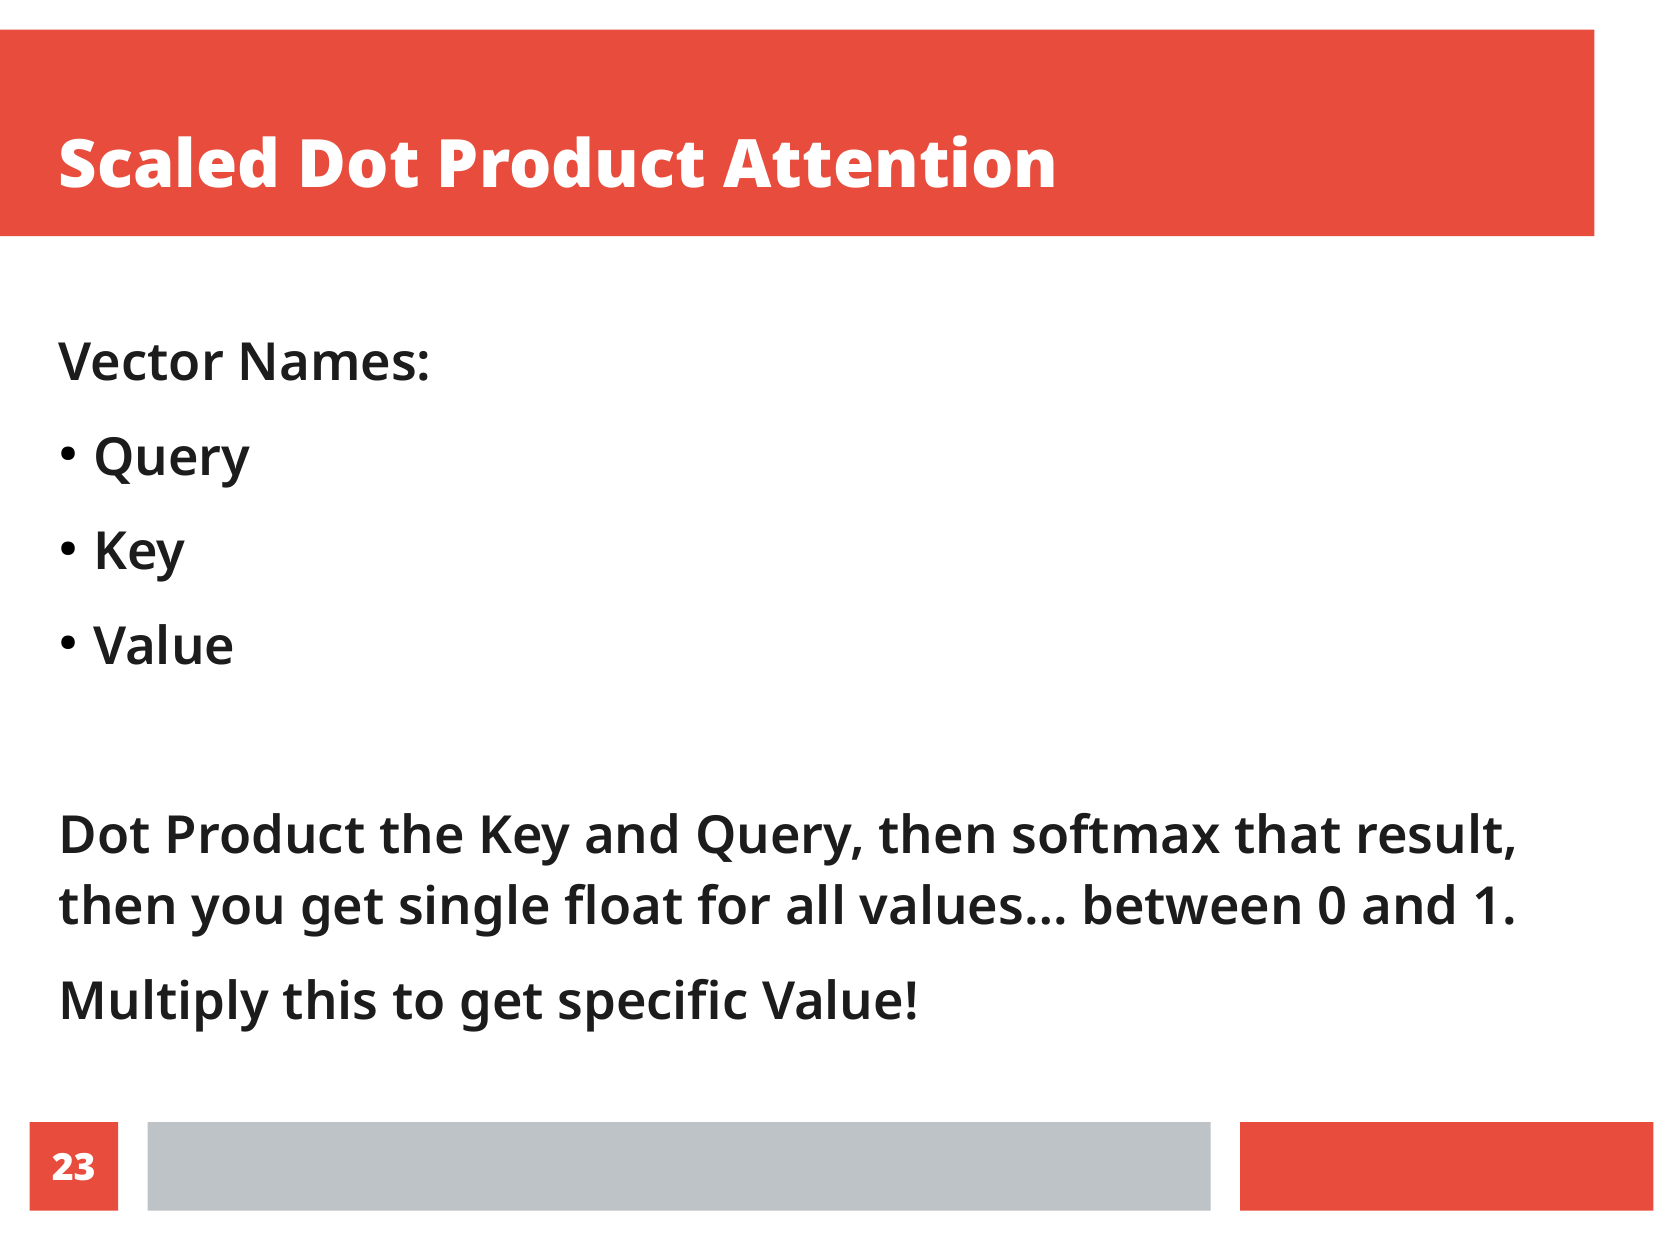

# Scaled Dot Product Attention
Vector Names:
Query
Key
Value
Dot Product the Key and Query, then softmax that result, then you get single float for all values… between 0 and 1.
Multiply this to get specific Value!
23